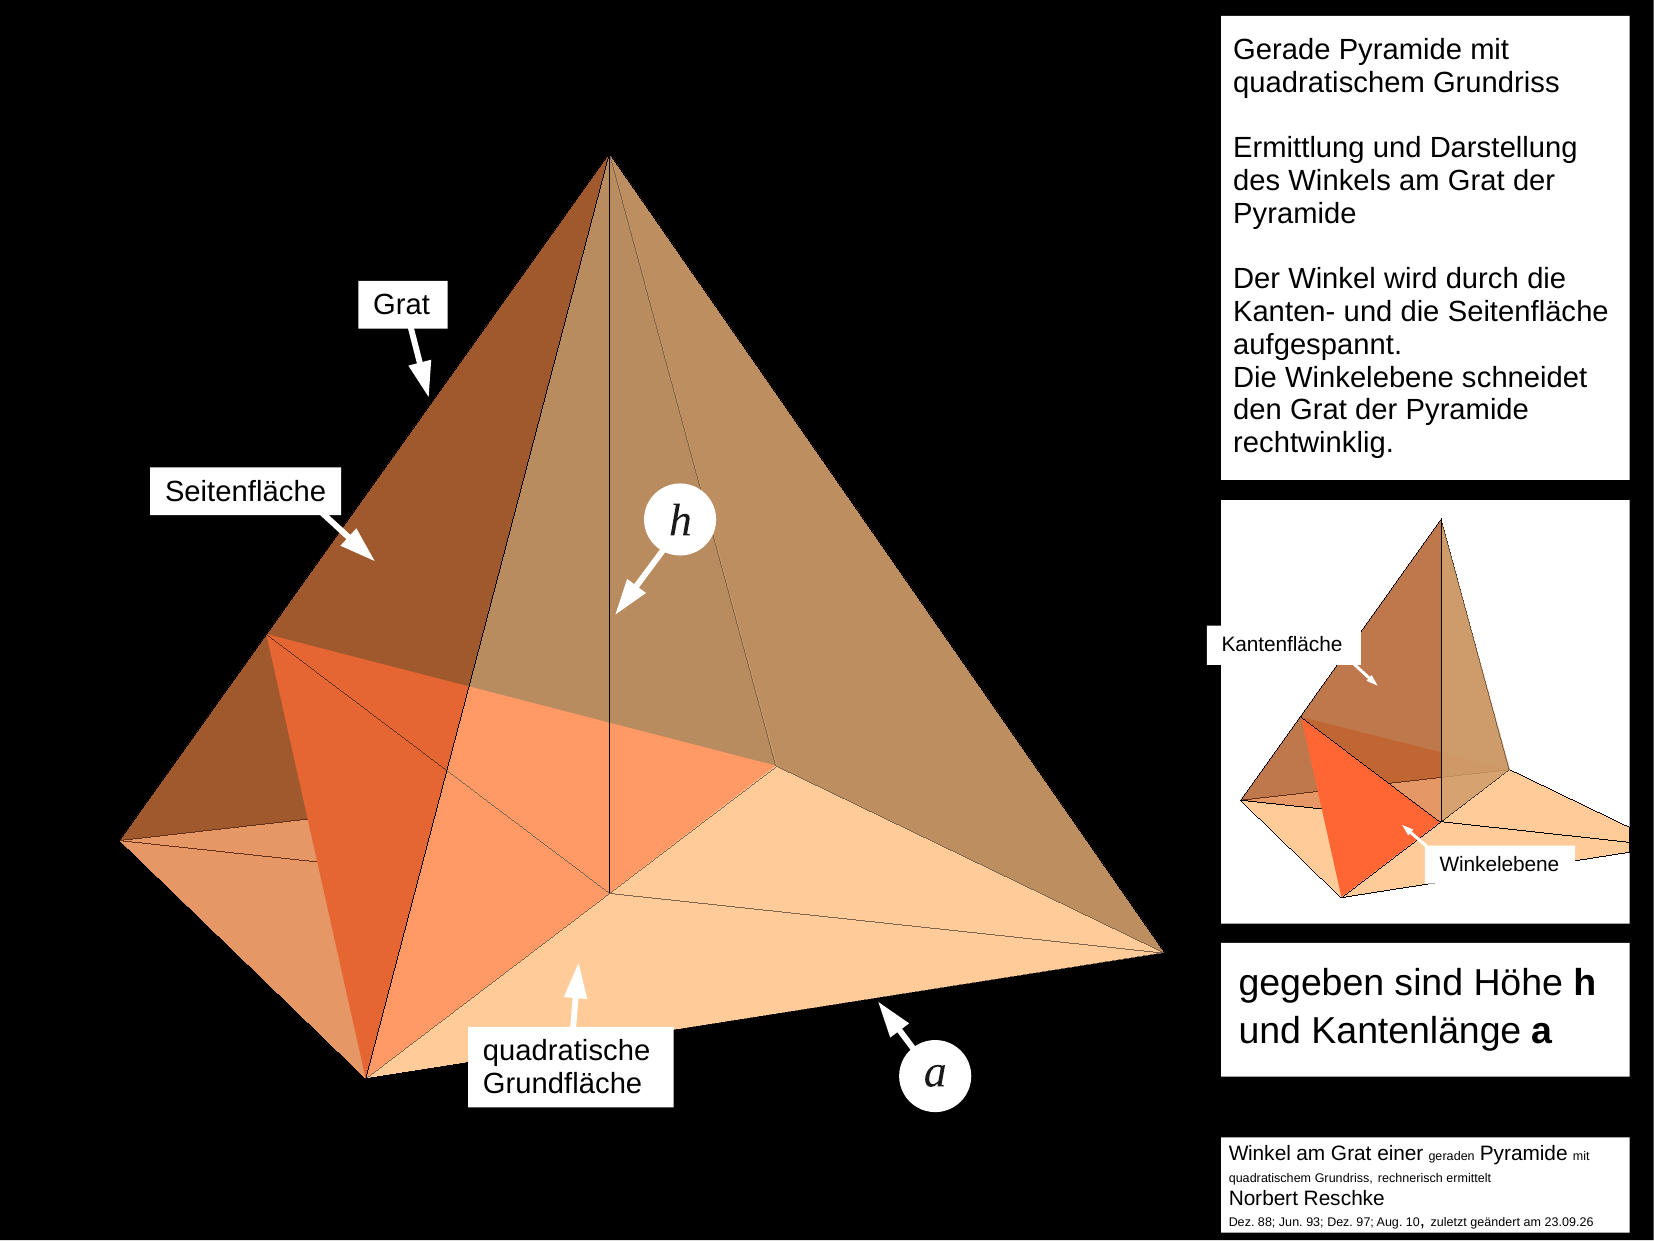

Gerade Pyramide mit quadratischem Grundriss
Ermittlung und Darstellung des Winkels am Grat der Pyramide
Der Winkel wird durch die Kanten- und die Seitenfläche aufgespannt.
Die Winkelebene schneidet den Grat der Pyramide rechtwinklig.
Grat
Seitenfläche
Kantenfläche
Winkelebene
gegeben sind Höhe h
und Kantenlänge a
quadratische Grundfläche